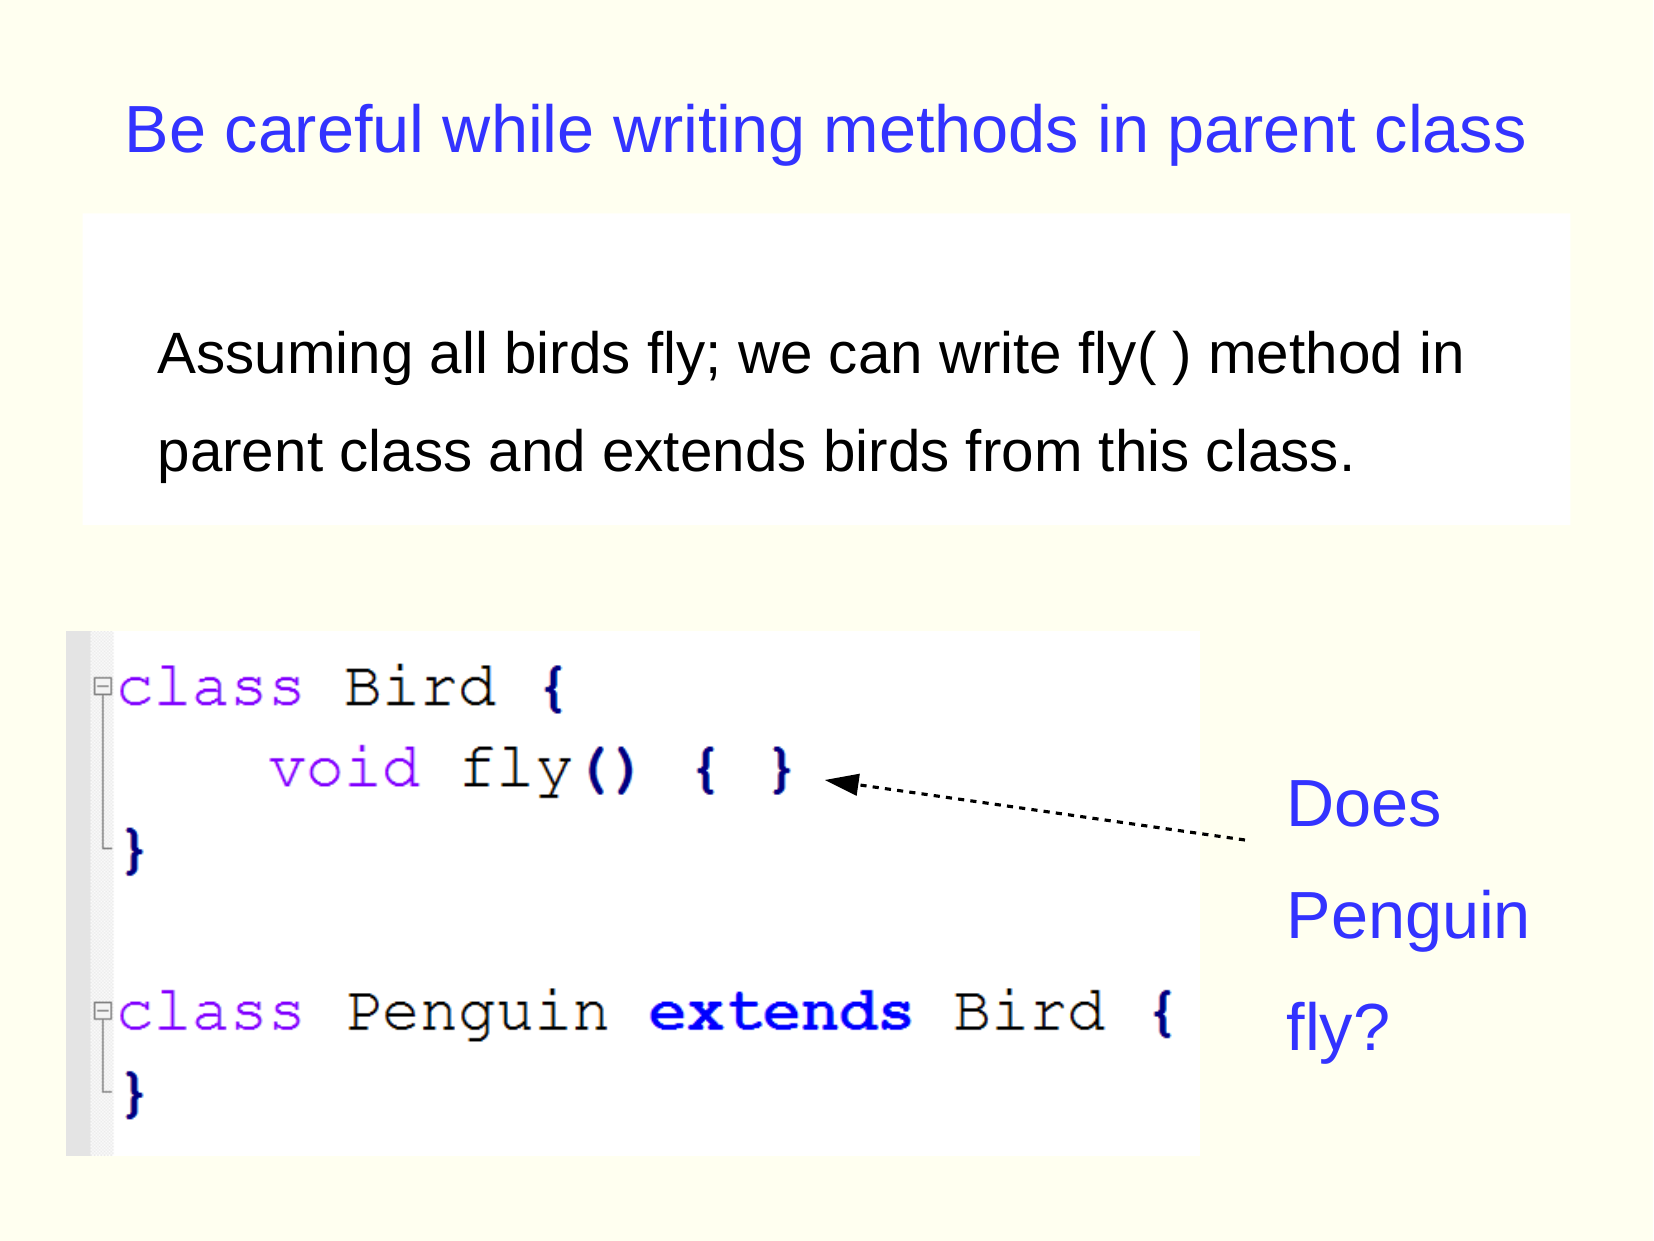

# Be careful while writing methods in parent class
Assuming all birds fly; we can write fly( ) method in parent class and extends birds from this class.
Does
Penguin fly?